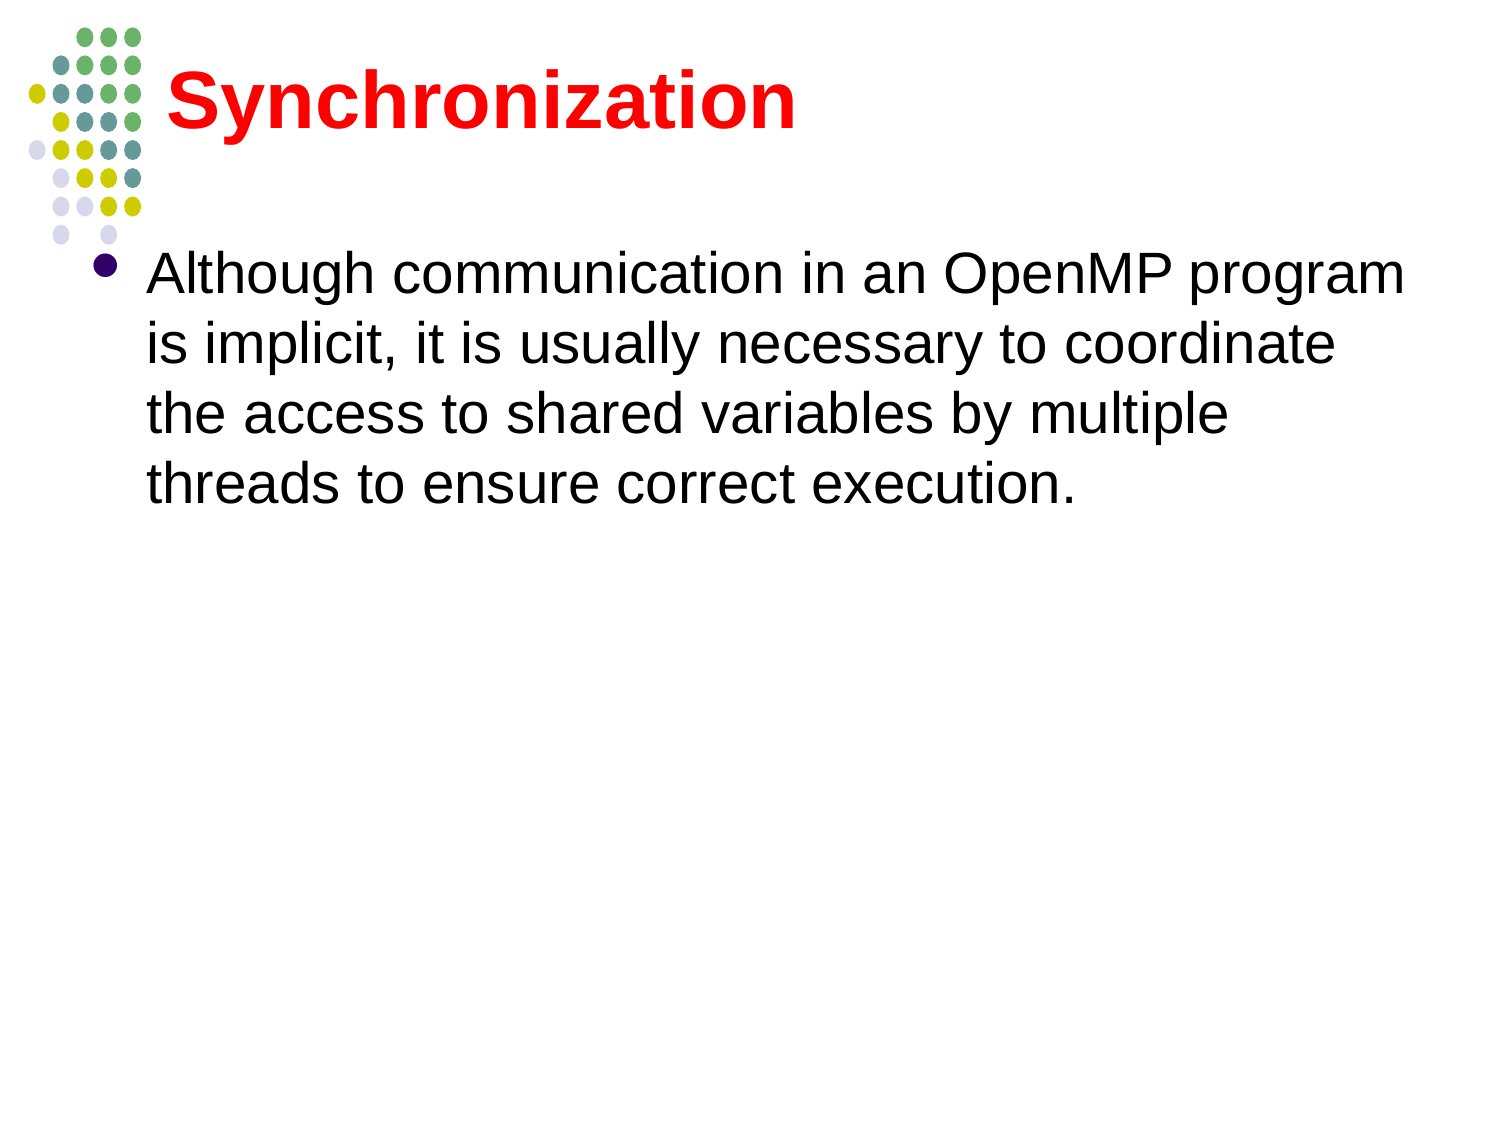

# Synchronization
Although communication in an OpenMP program is implicit, it is usually necessary to coordinate the access to shared variables by multiple threads to ensure correct execution.